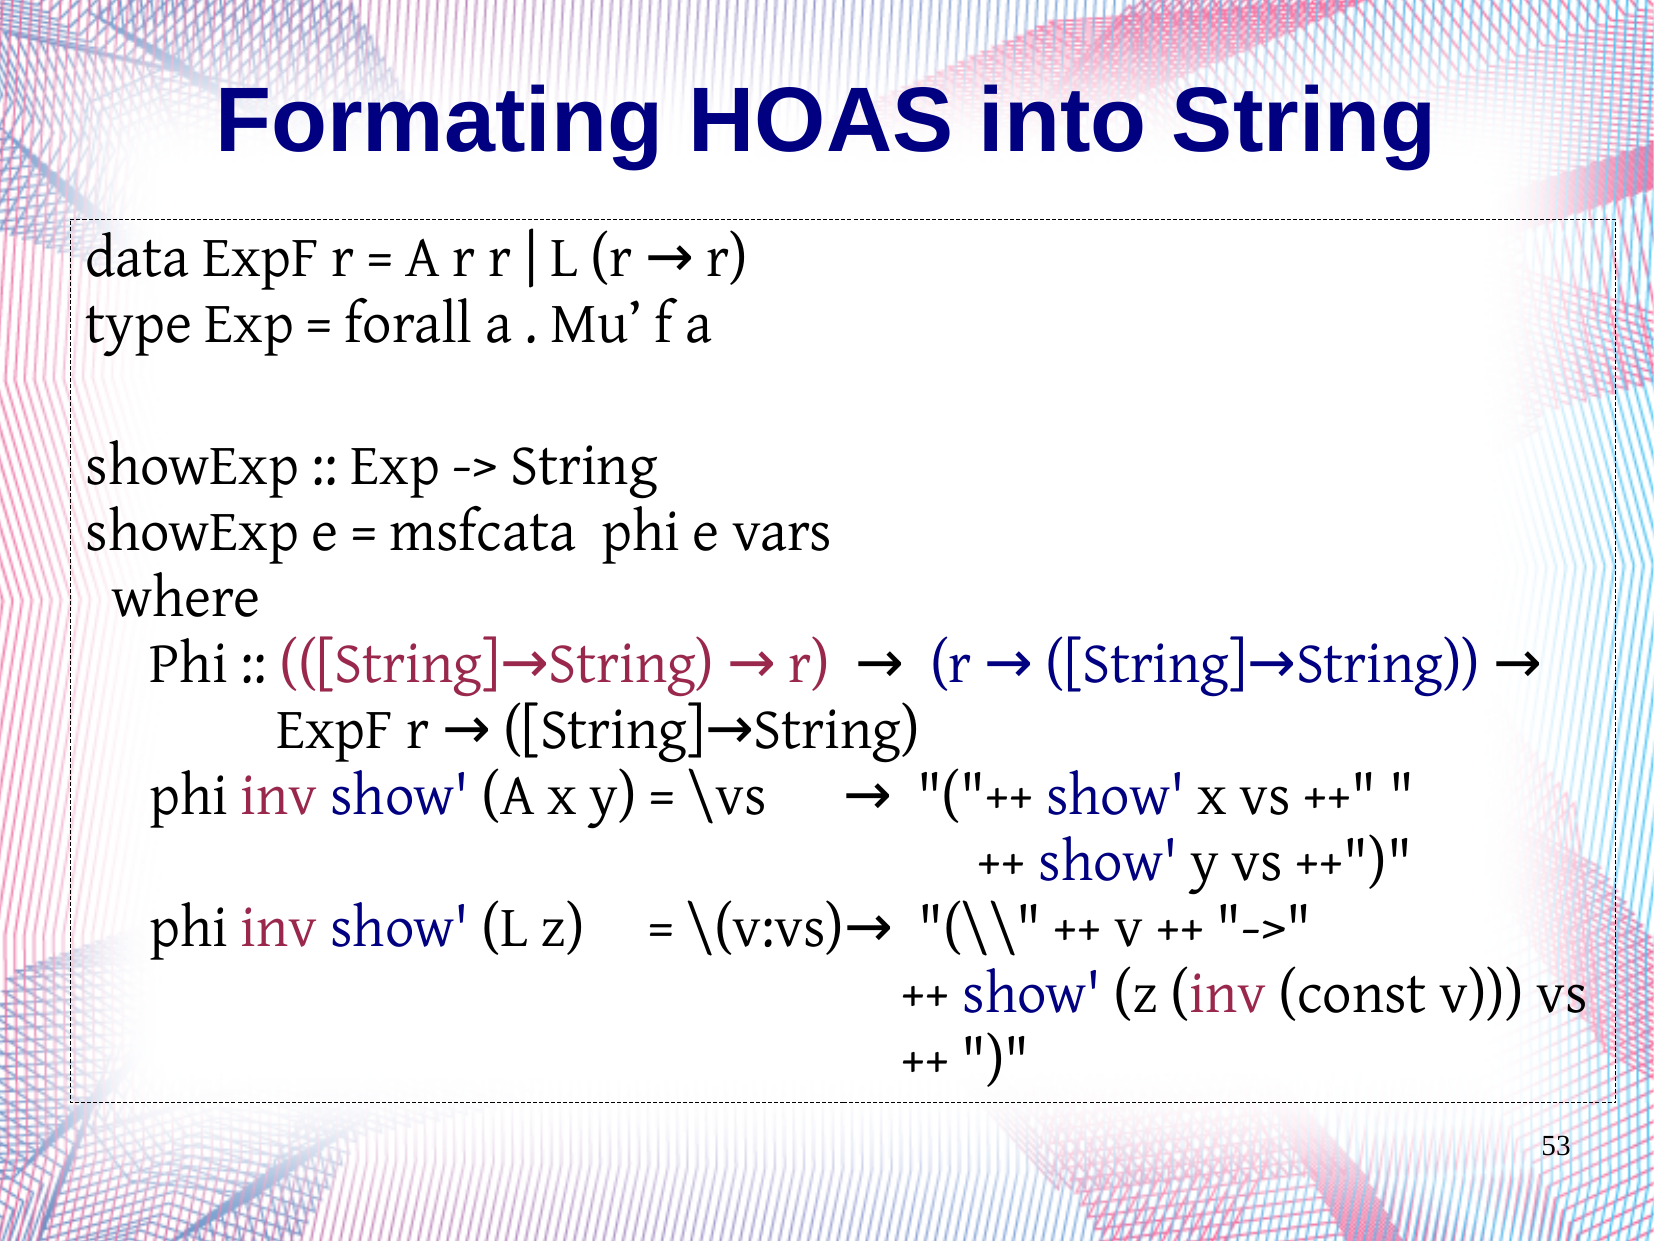

# Formating HOAS into String
data ExpF r = A r r | L (r → r)
type Exp = forall a . Mu’ f a
showExp :: Exp -> String
showExp e = msfcata phi e vars
 where
 Phi :: (([String]→String) → r) → (r → ([String]→String)) →
 ExpF r → ([String]→String)
 phi inv show' (A x y) = \vs → "("++ show' x vs ++" "
 ++ show' y vs ++")"
 phi inv show' (L z) = \(v:vs)→ "(\\" ++ v ++ "->"
 ++ show' (z (inv (const v))) vs
 ++ ")"
53